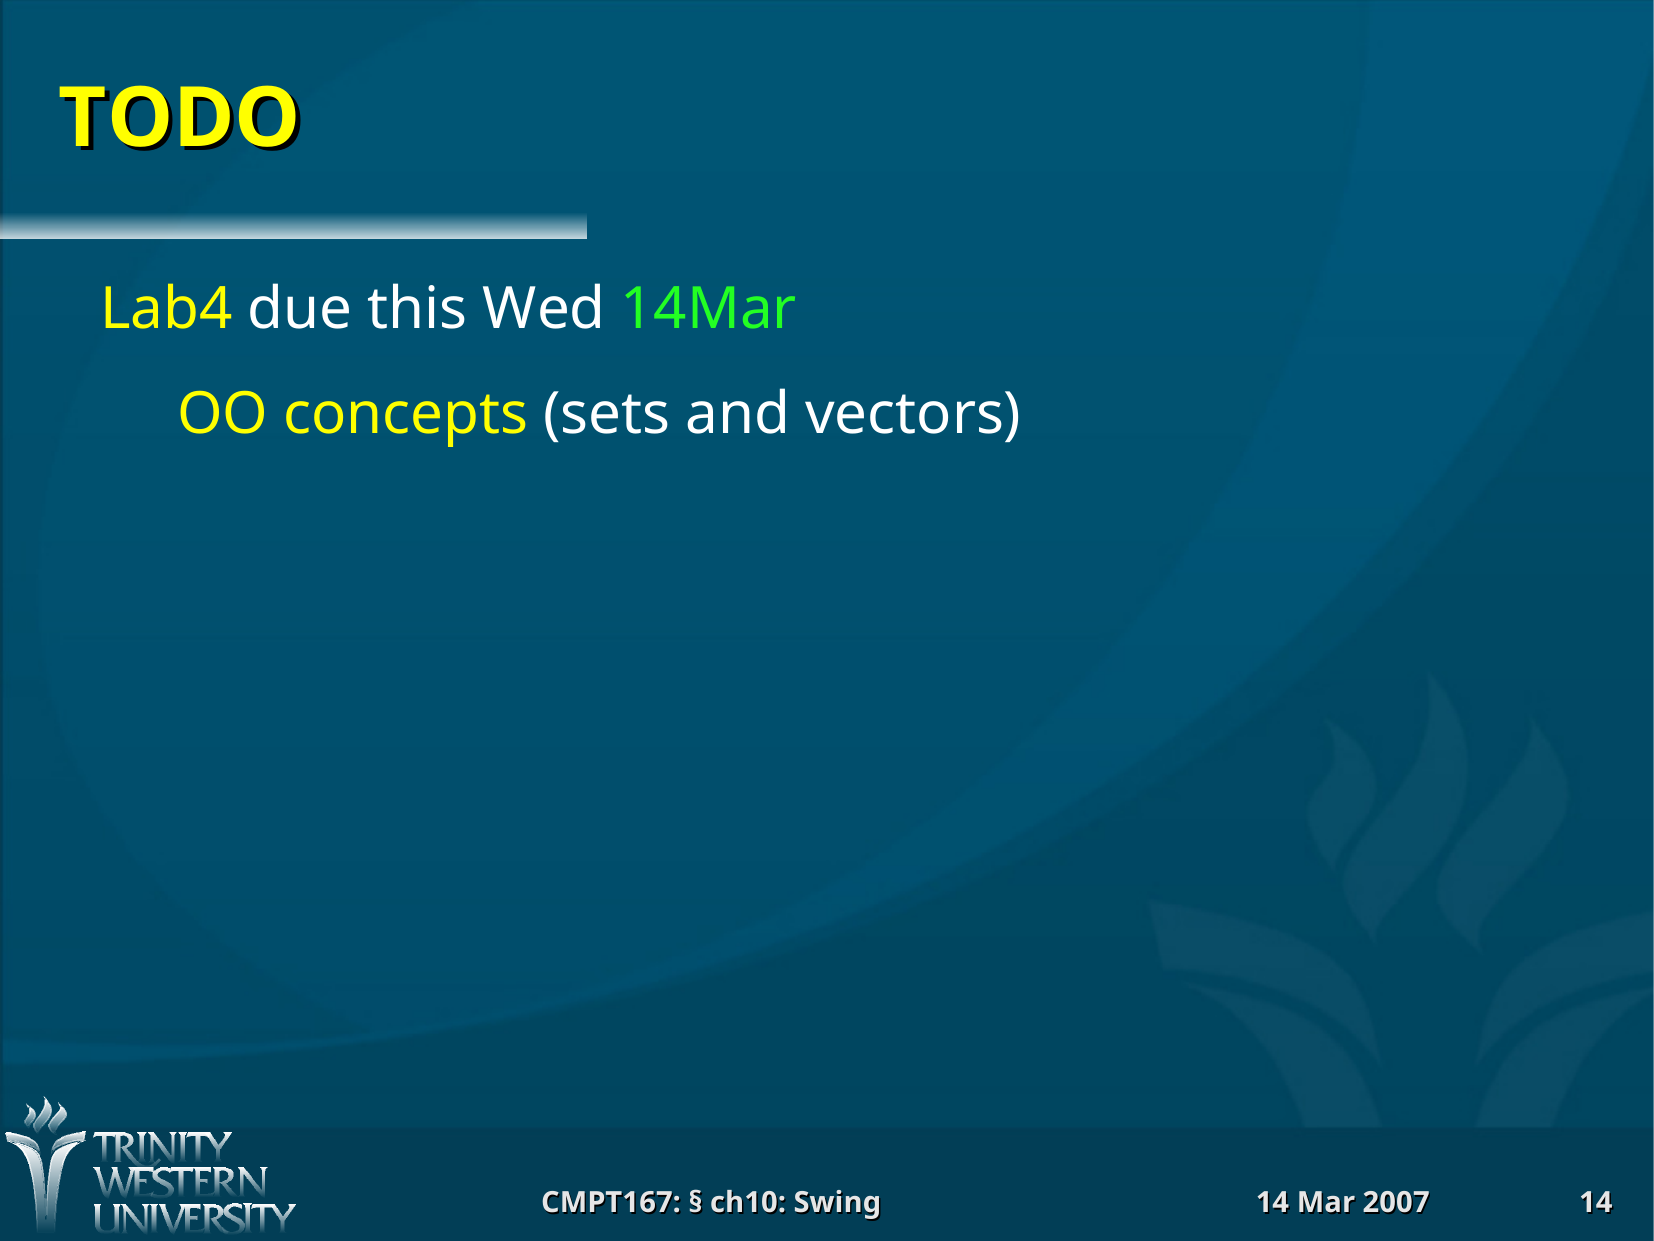

# TODO
Lab4 due this Wed 14Mar
OO concepts (sets and vectors)
CMPT167: § ch10: Swing
14 Mar 2007
14